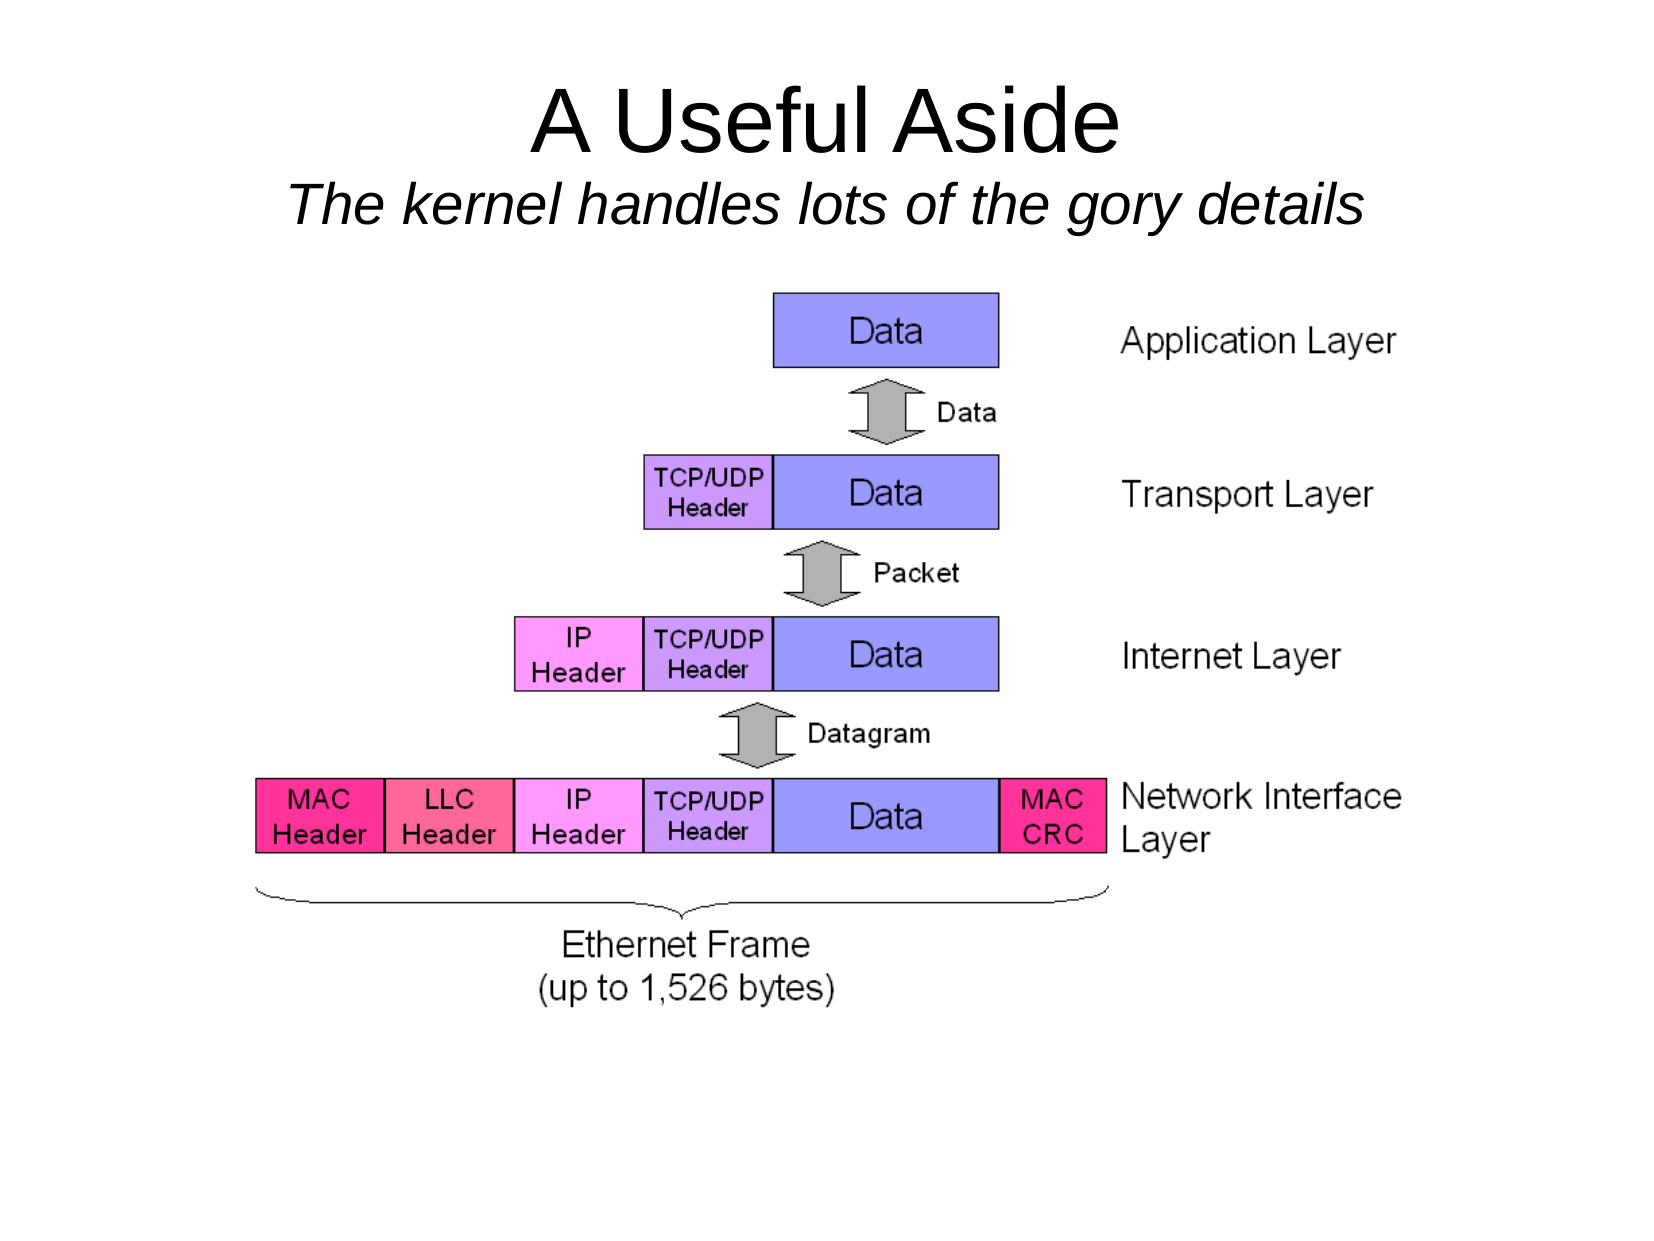

# A Useful Aside The kernel handles lots of the gory details